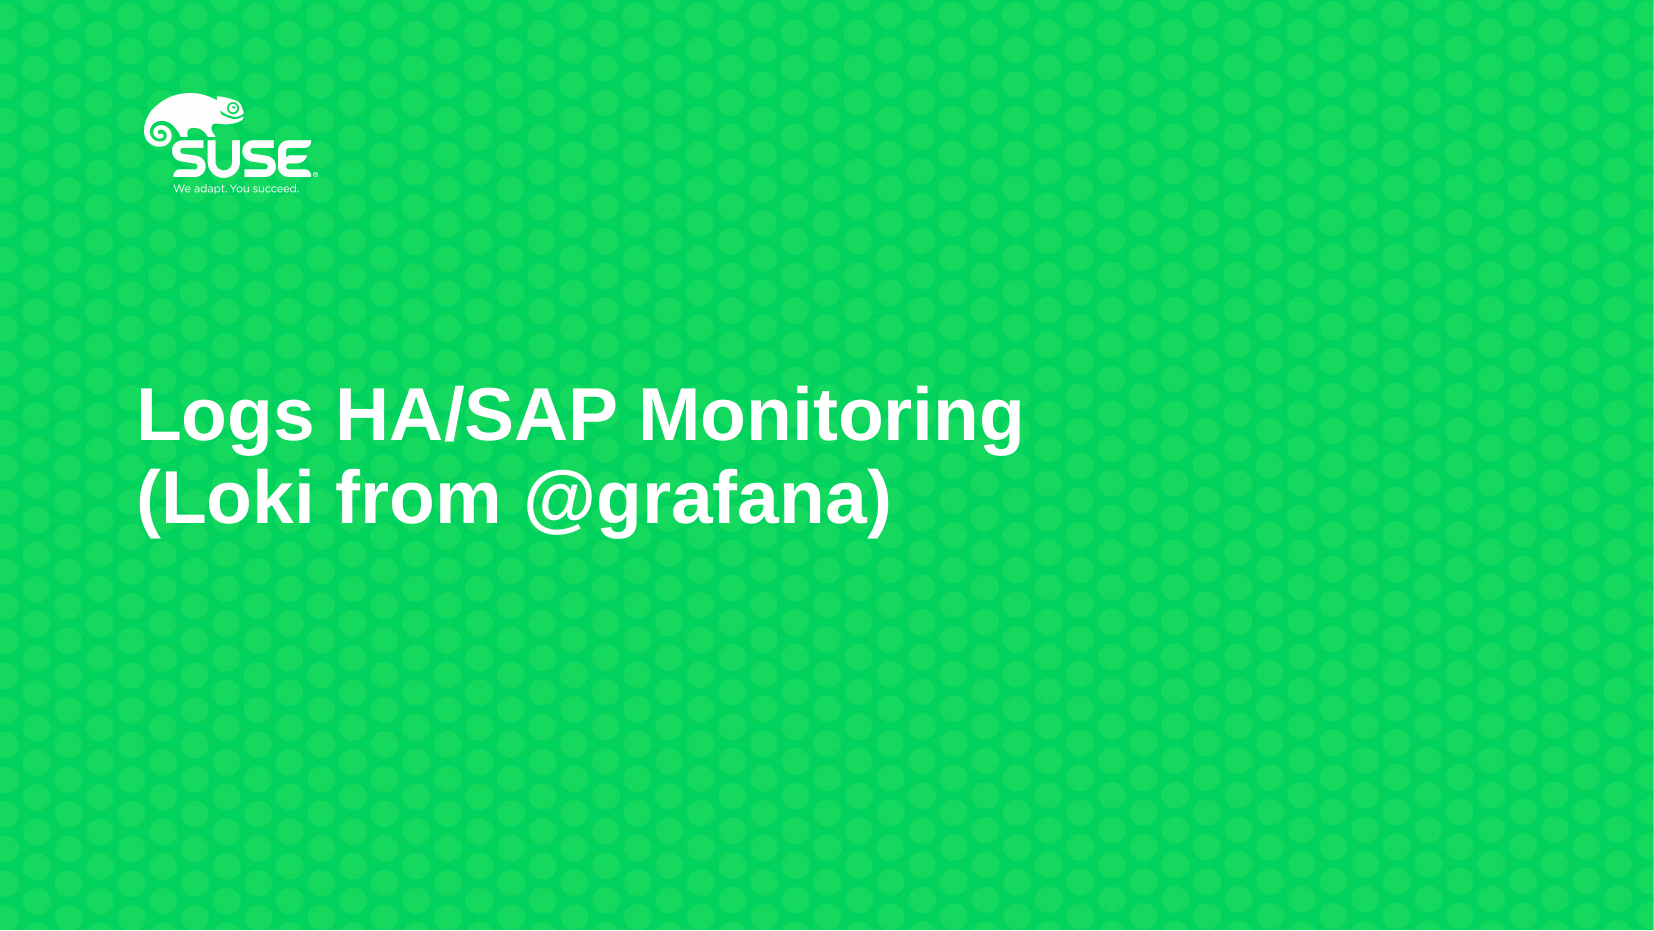

# Logs HA/SAP Monitoring (Loki from @grafana)